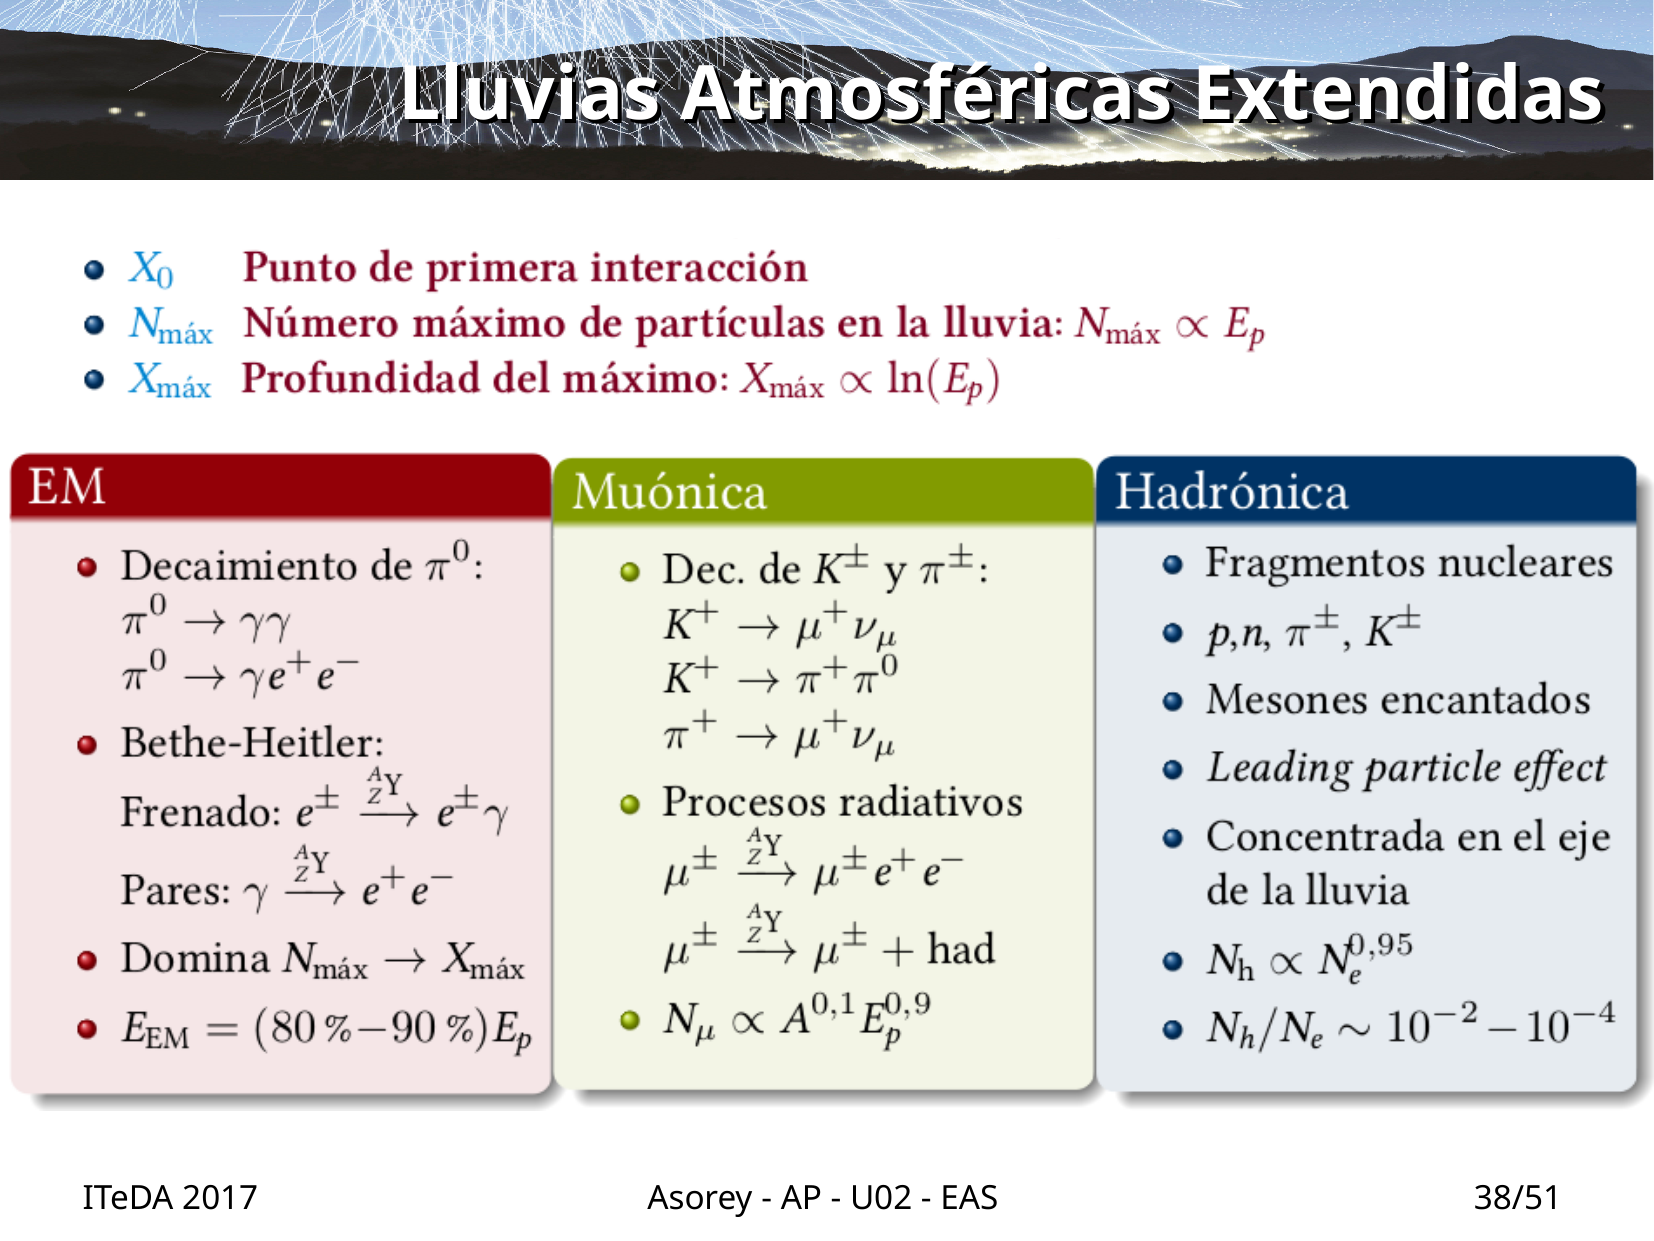

# Lluvias Atmosféricas Extendidas
ITeDA 2017
Asorey - AP - U02 - EAS
38